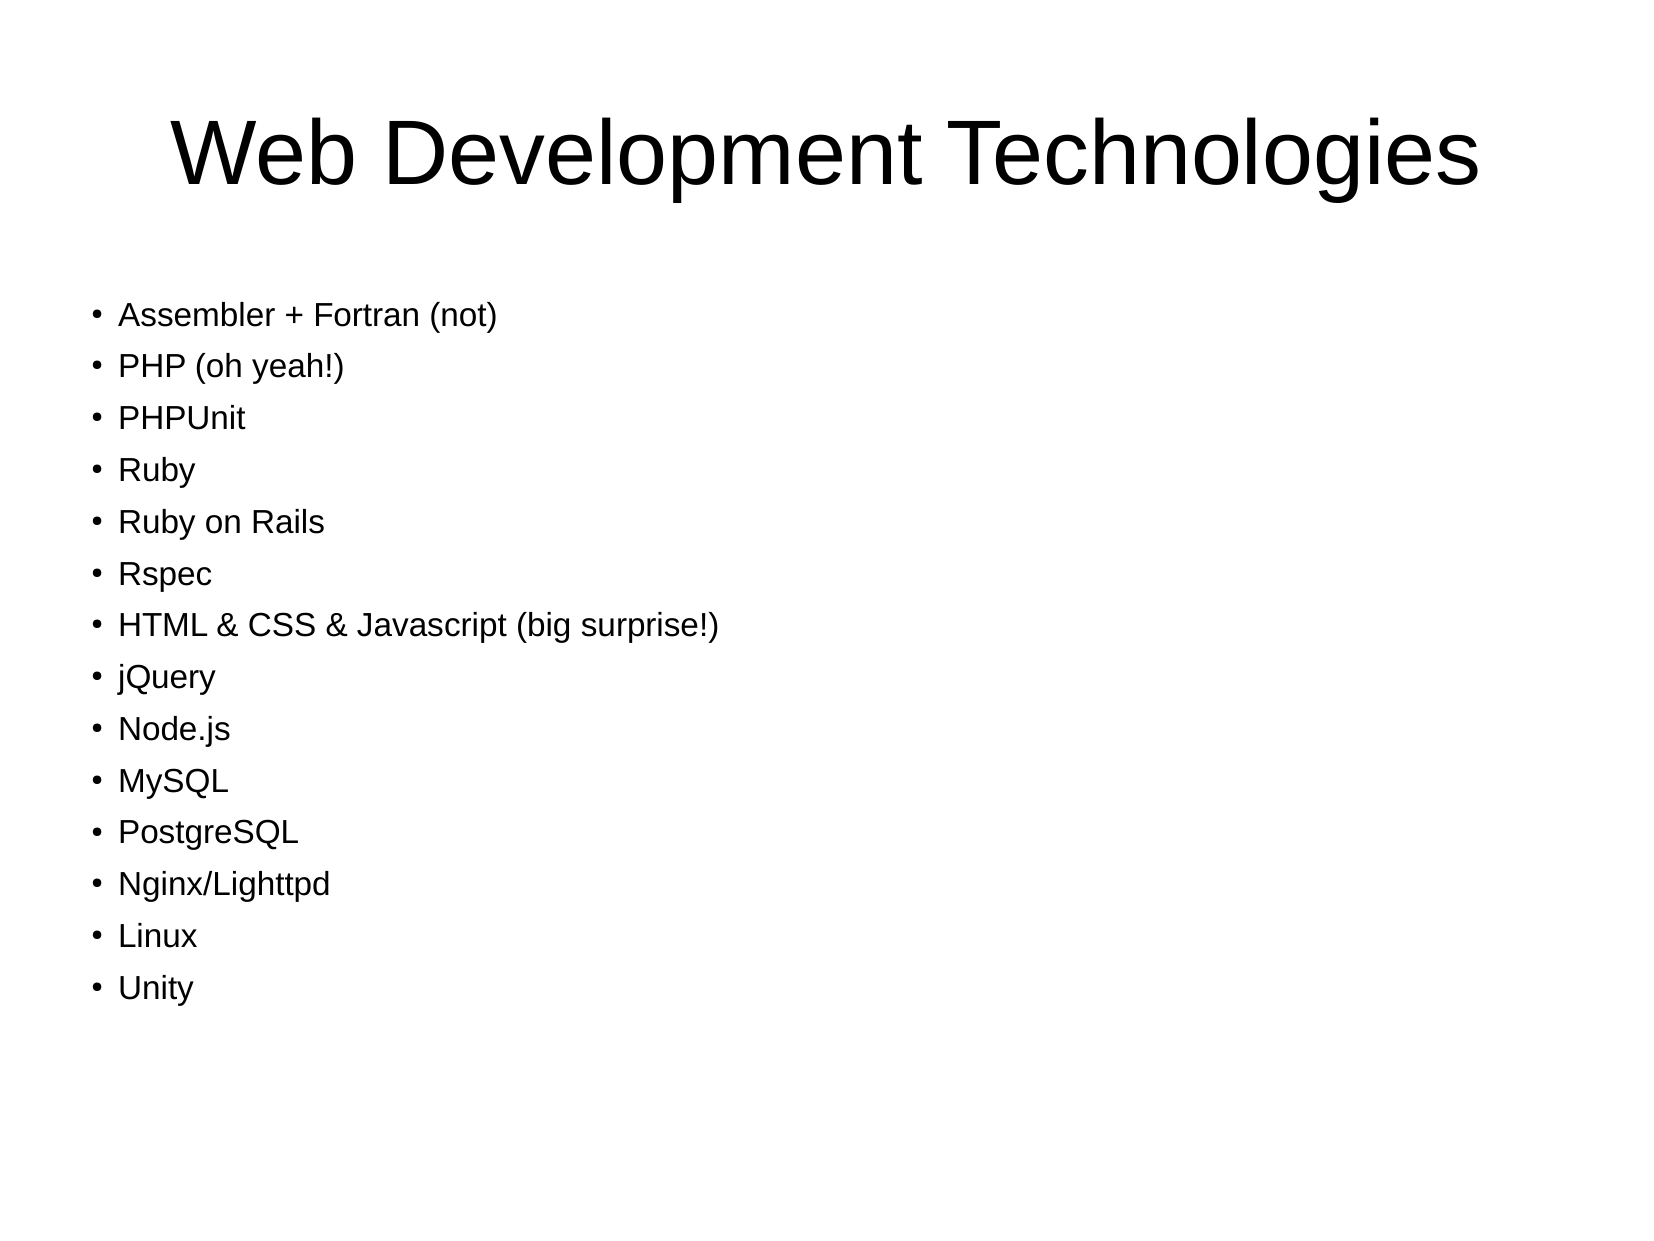

# Web Development Technologies
Assembler + Fortran (not)
PHP (oh yeah!)
PHPUnit
Ruby
Ruby on Rails
Rspec
HTML & CSS & Javascript (big surprise!)
jQuery
Node.js
MySQL
PostgreSQL
Nginx/Lighttpd
Linux
Unity